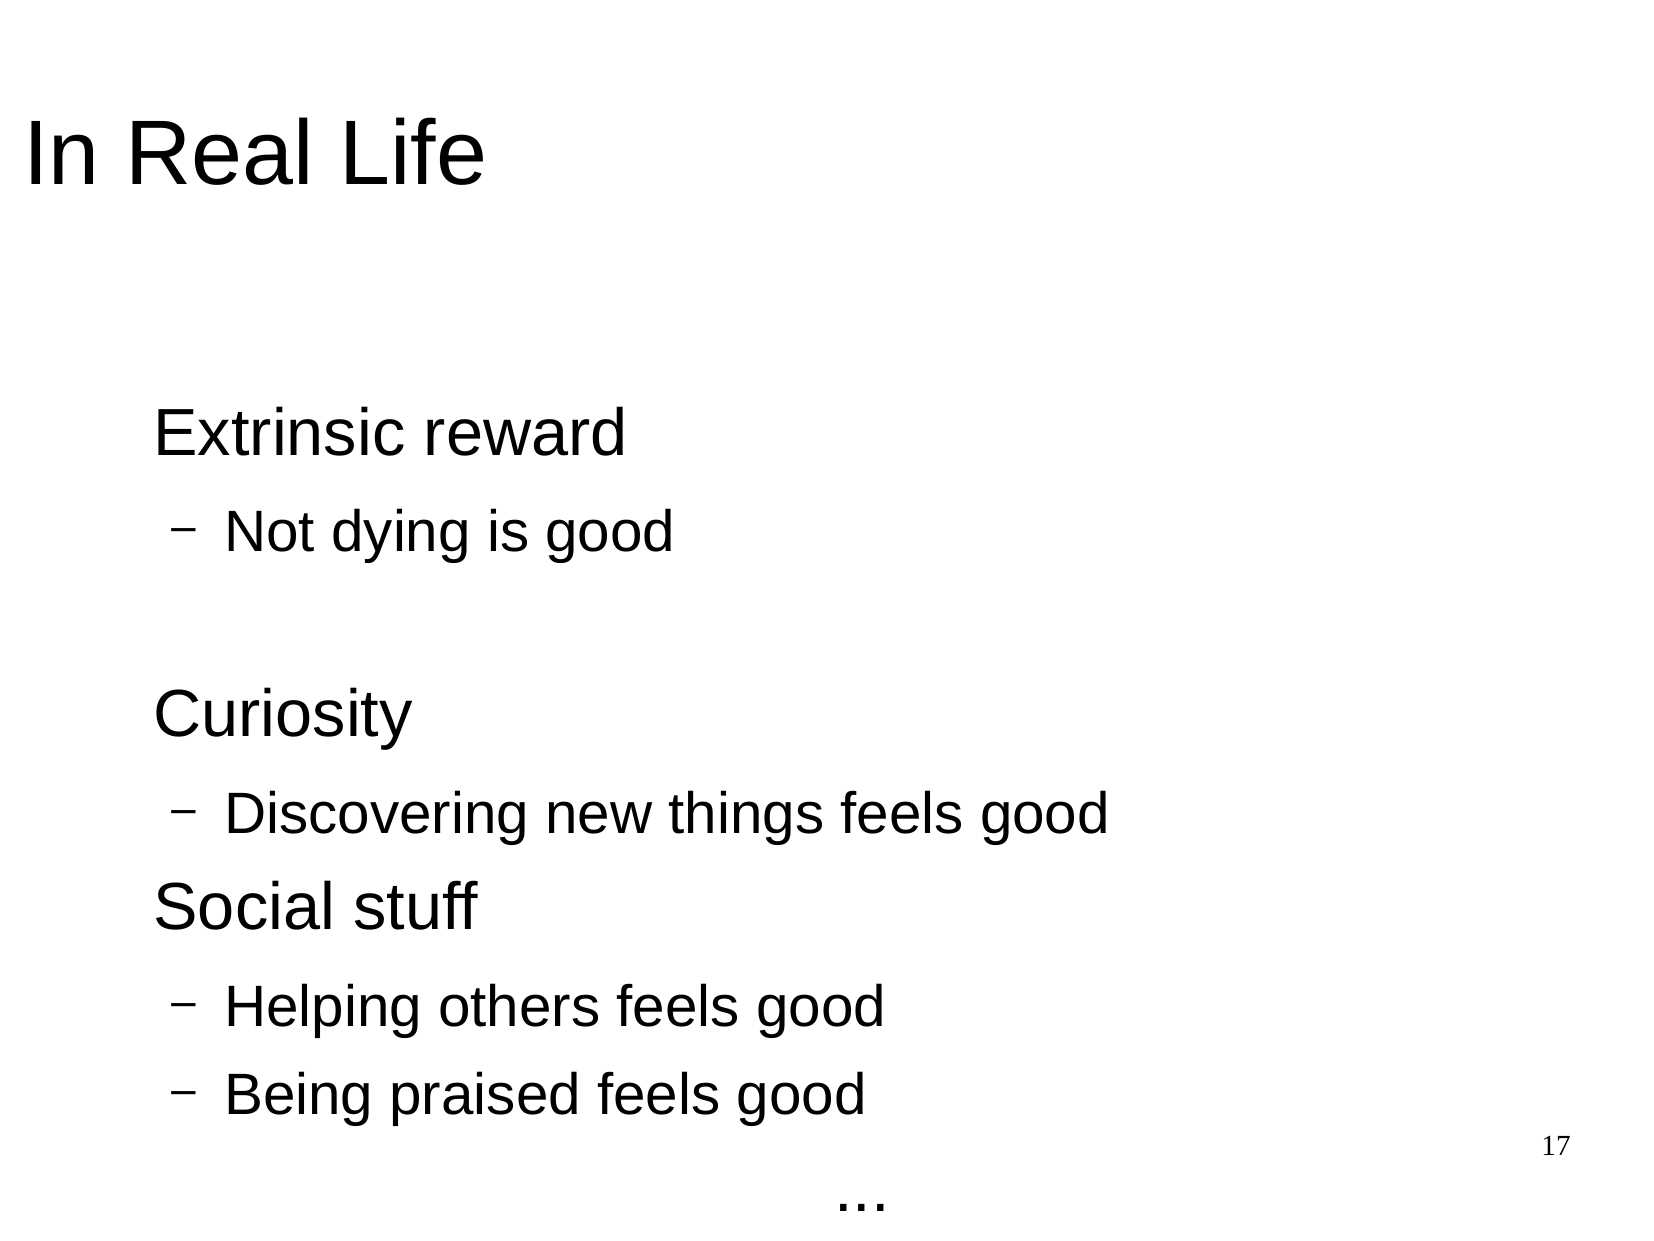

# In Real Life
Extrinsic reward
Not dying is good
Curiosity
Discovering new things feels good
Social stuff
Helping others feels good
Being praised feels good
...
17